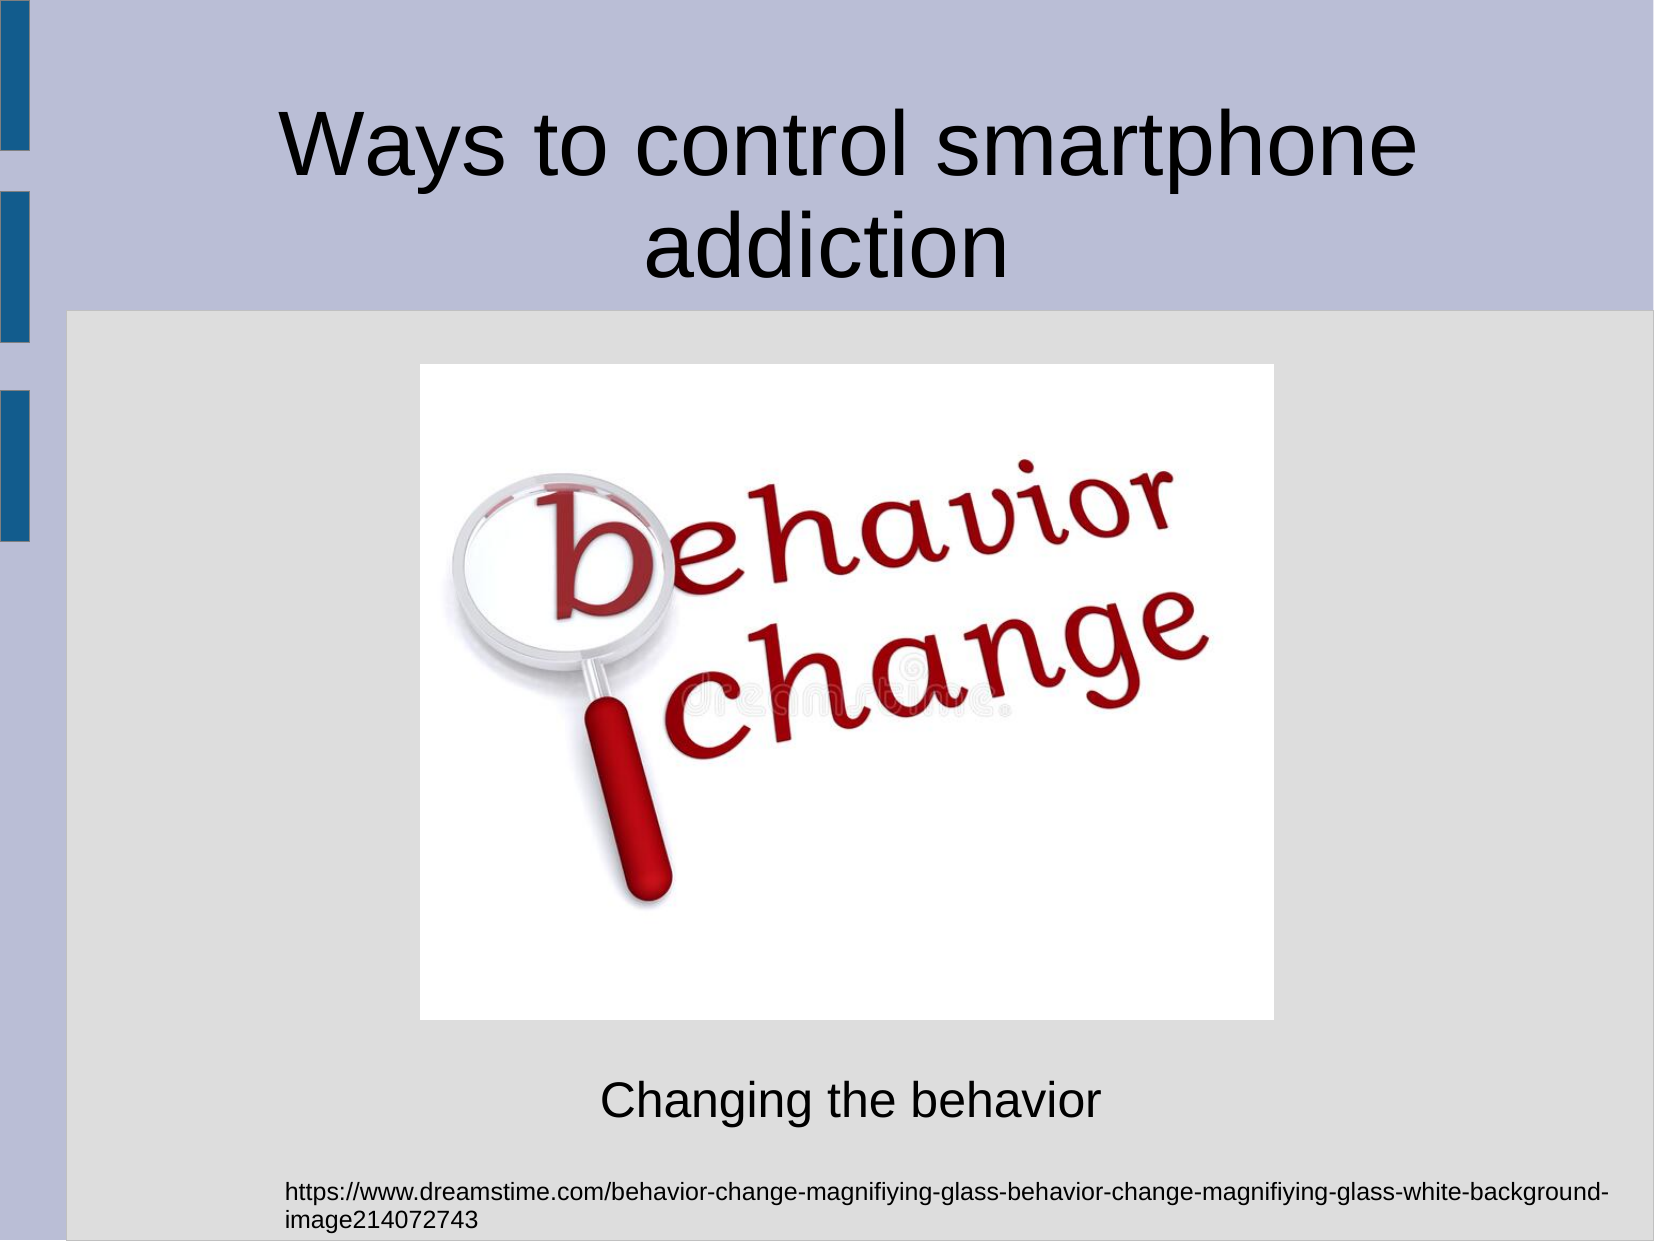

# Ways to control smartphone addiction
Changing the behavior
https://www.dreamstime.com/behavior-change-magnifiying-glass-behavior-change-magnifiying-glass-white-background-image214072743